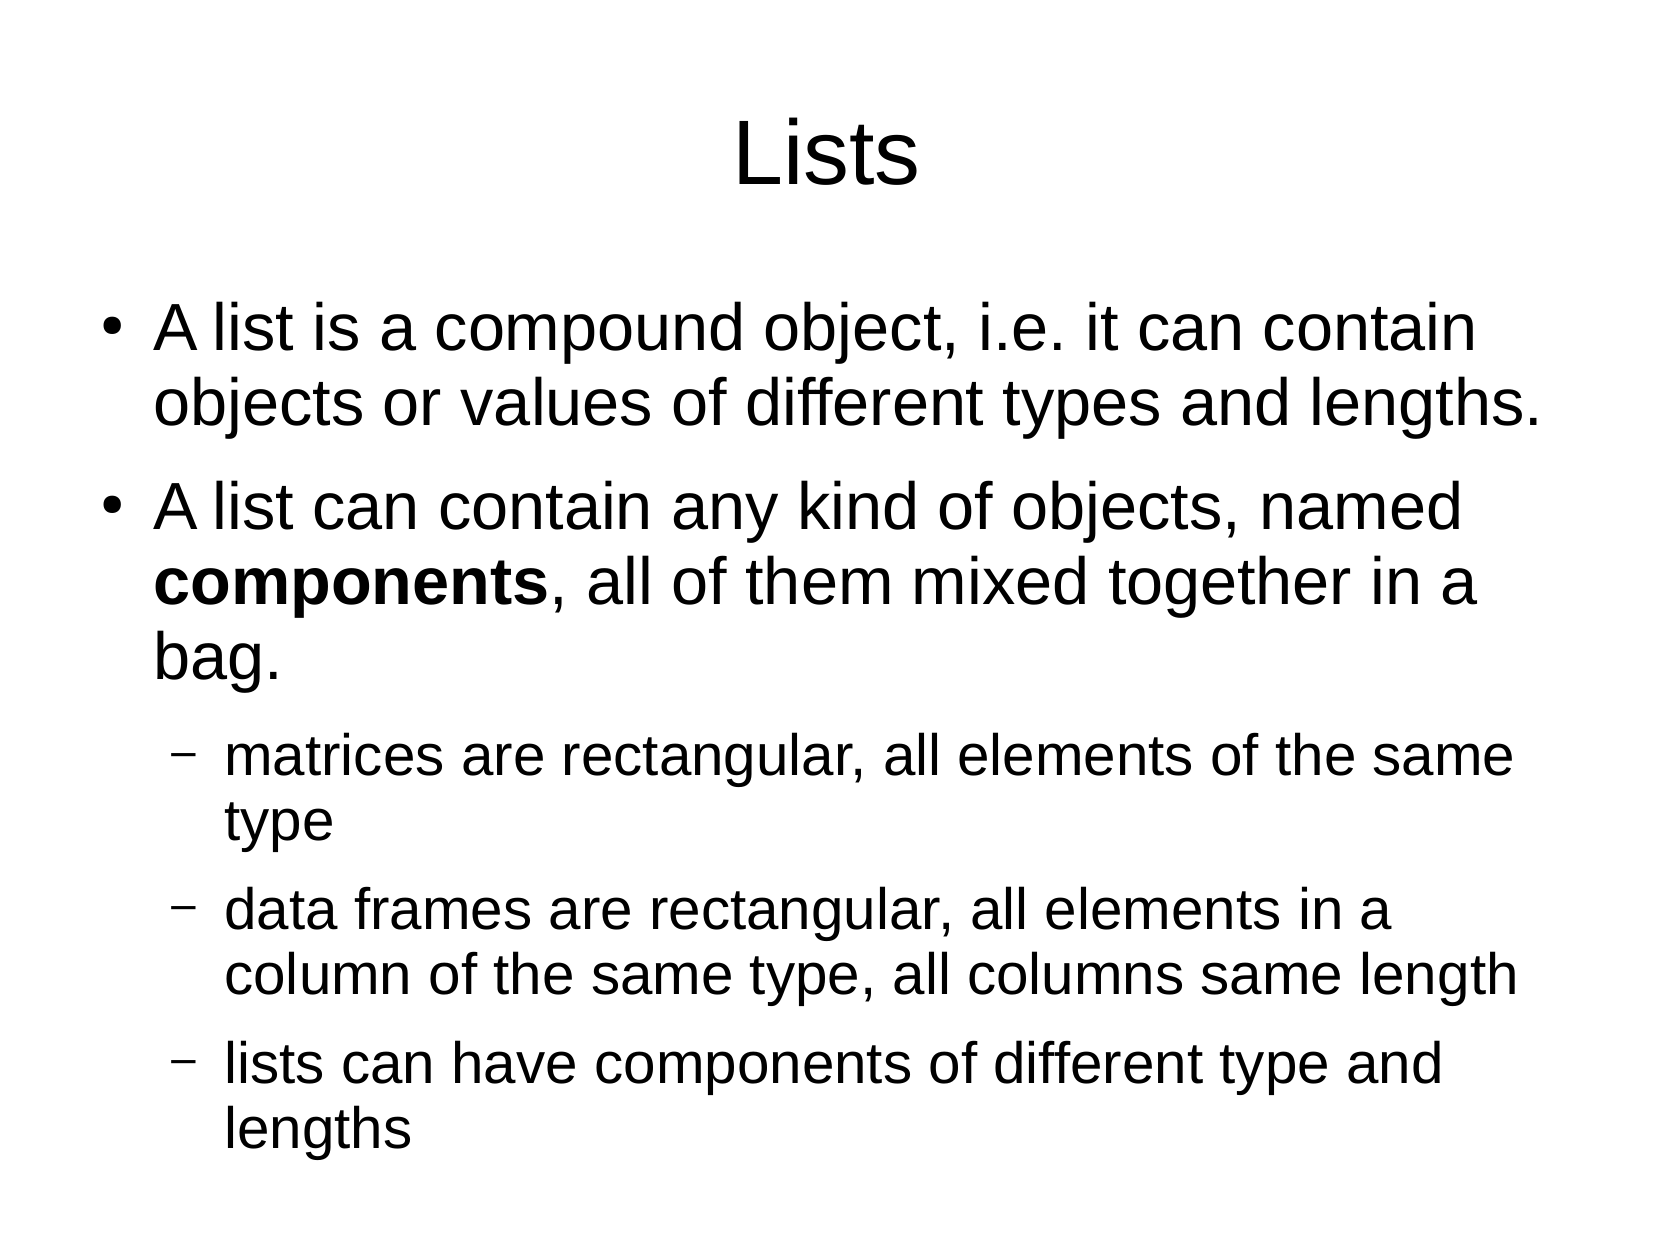

# Lists
A list is a compound object, i.e. it can contain objects or values of different types and lengths.
A list can contain any kind of objects, named components, all of them mixed together in a bag.
matrices are rectangular, all elements of the same type
data frames are rectangular, all elements in a column of the same type, all columns same length
lists can have components of different type and lengths